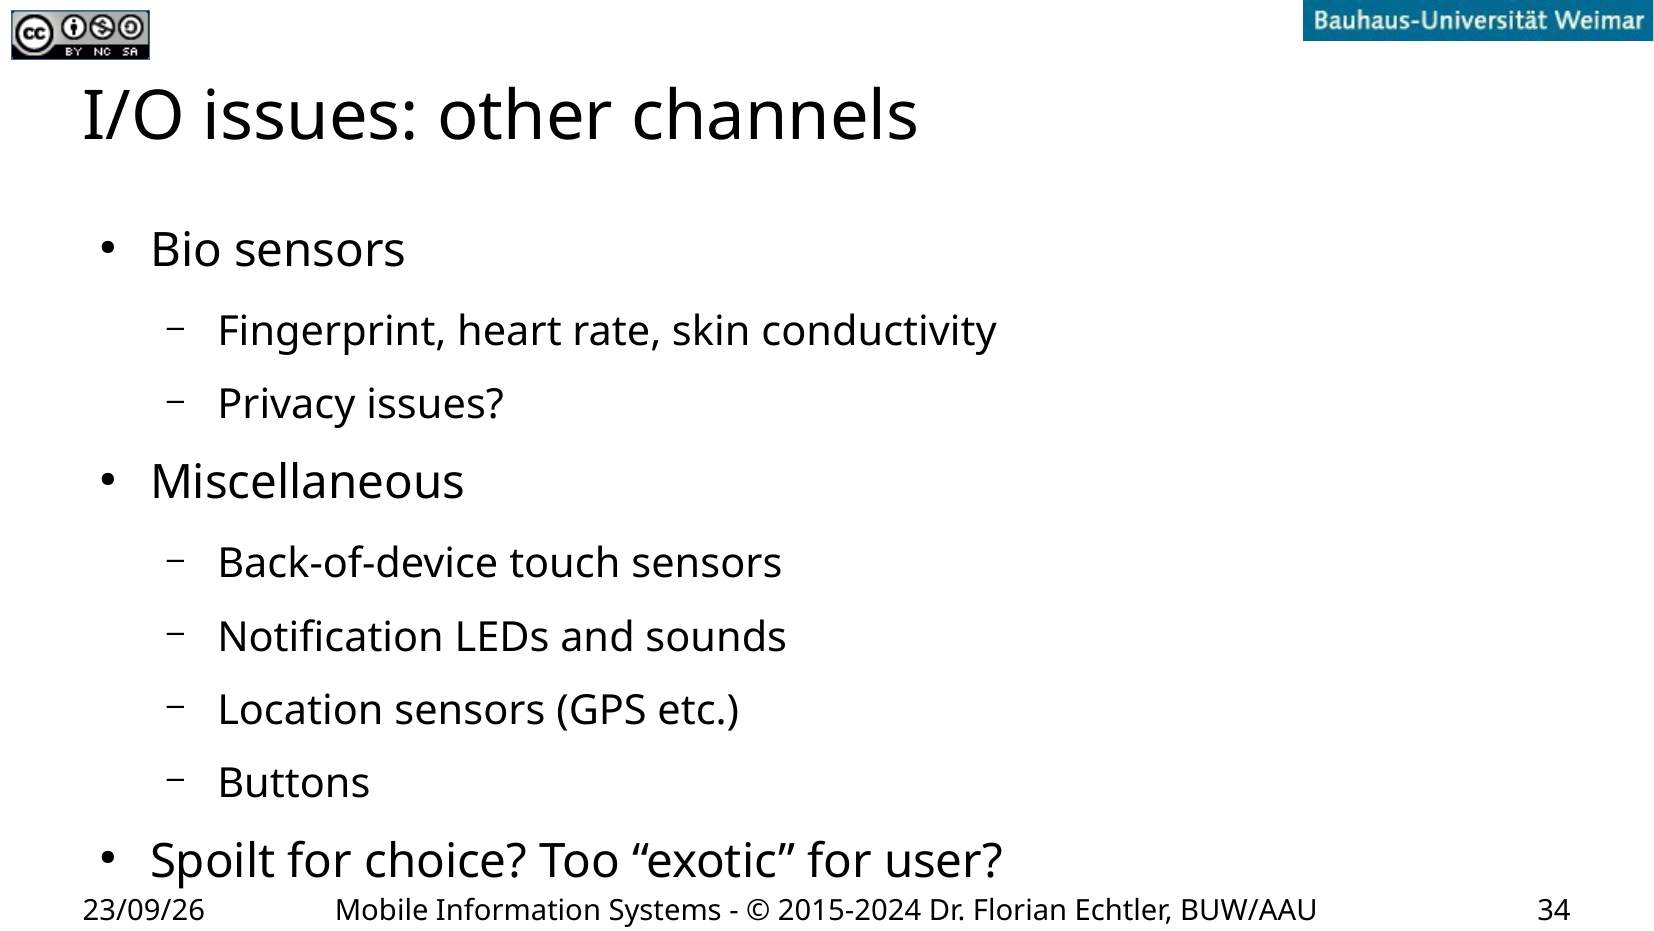

# I/O issues: other channels
Bio sensors
Fingerprint, heart rate, skin conductivity
Privacy issues?
Miscellaneous
Back-of-device touch sensors
Notification LEDs and sounds
Location sensors (GPS etc.)
Buttons
Spoilt for choice? Too “exotic” for user?
Mobile Information Systems - © 2015-2024 Dr. Florian Echtler, BUW/AAU
34